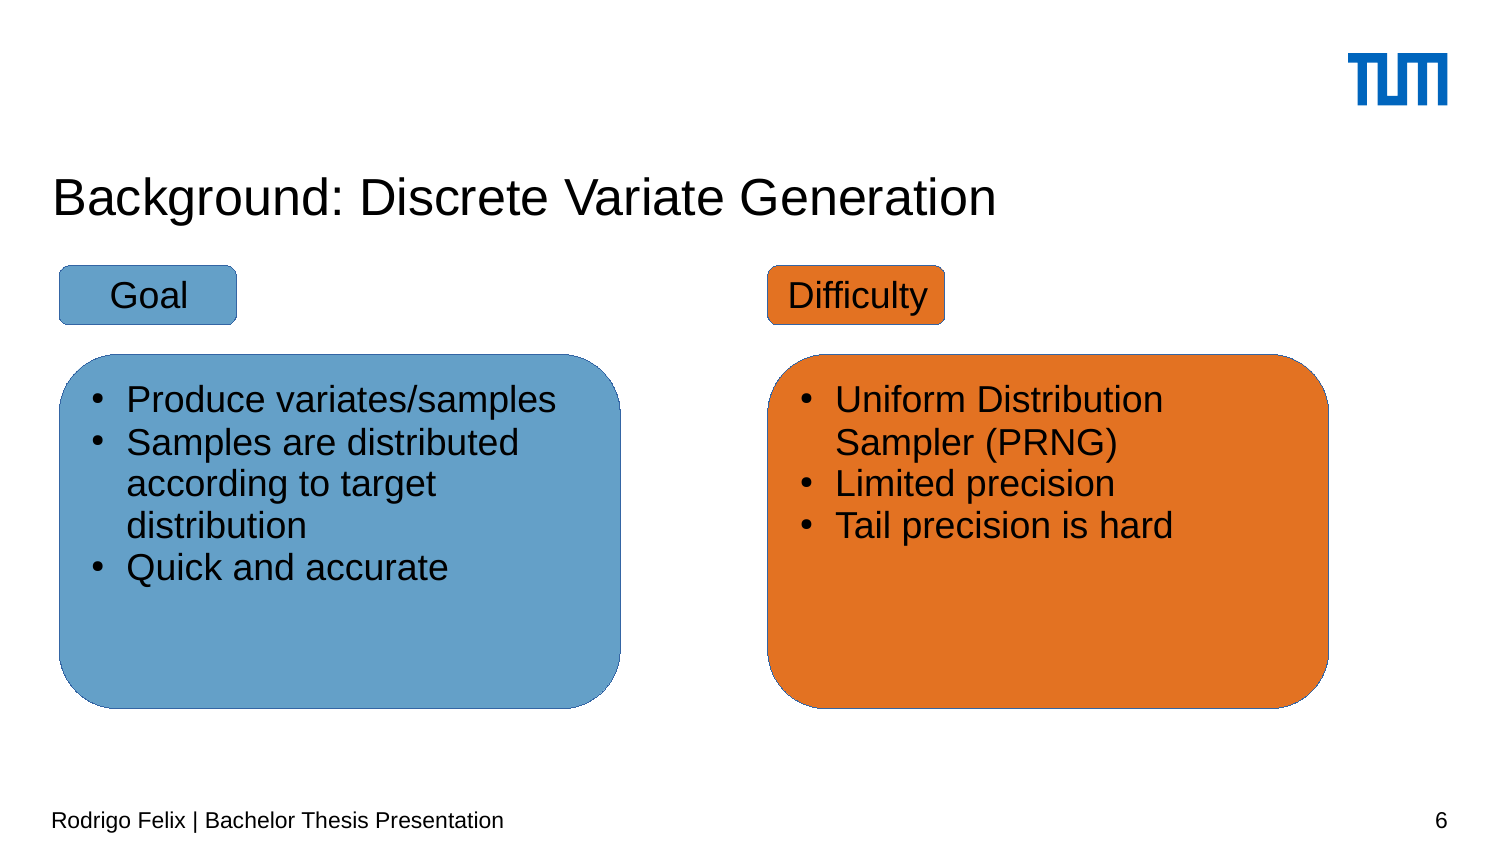

# Background: Discrete Variate Generation
Goal
Difficulty
Produce variates/samples
Samples are distributed according to target distribution
Quick and accurate
Uniform Distribution Sampler (PRNG)
Limited precision
Tail precision is hard
Rodrigo Felix | Bachelor Thesis Presentation
6